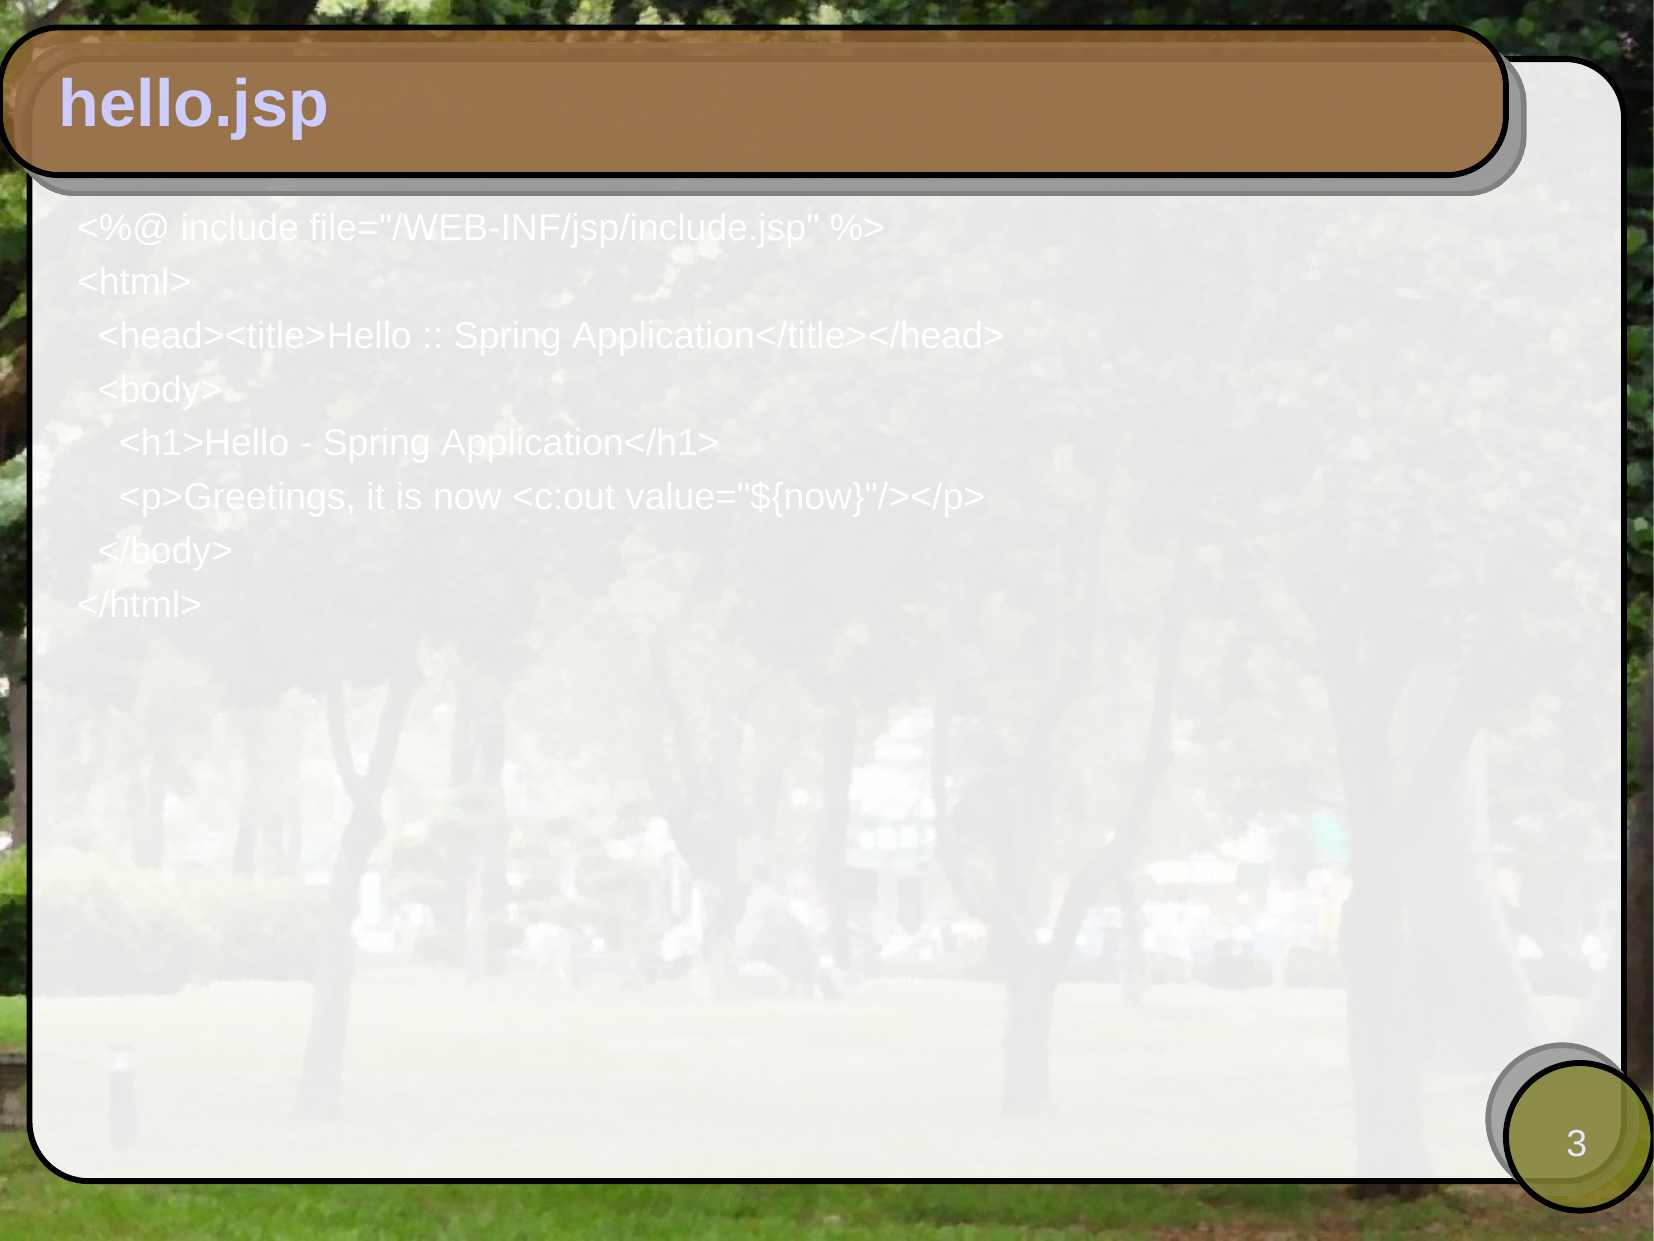

# hello.jsp
<%@ include file="/WEB-INF/jsp/include.jsp" %>
<html>
 <head><title>Hello :: Spring Application</title></head>
 <body>
 <h1>Hello - Spring Application</h1>
 <p>Greetings, it is now <c:out value="${now}"/></p>
 </body>
</html>
3